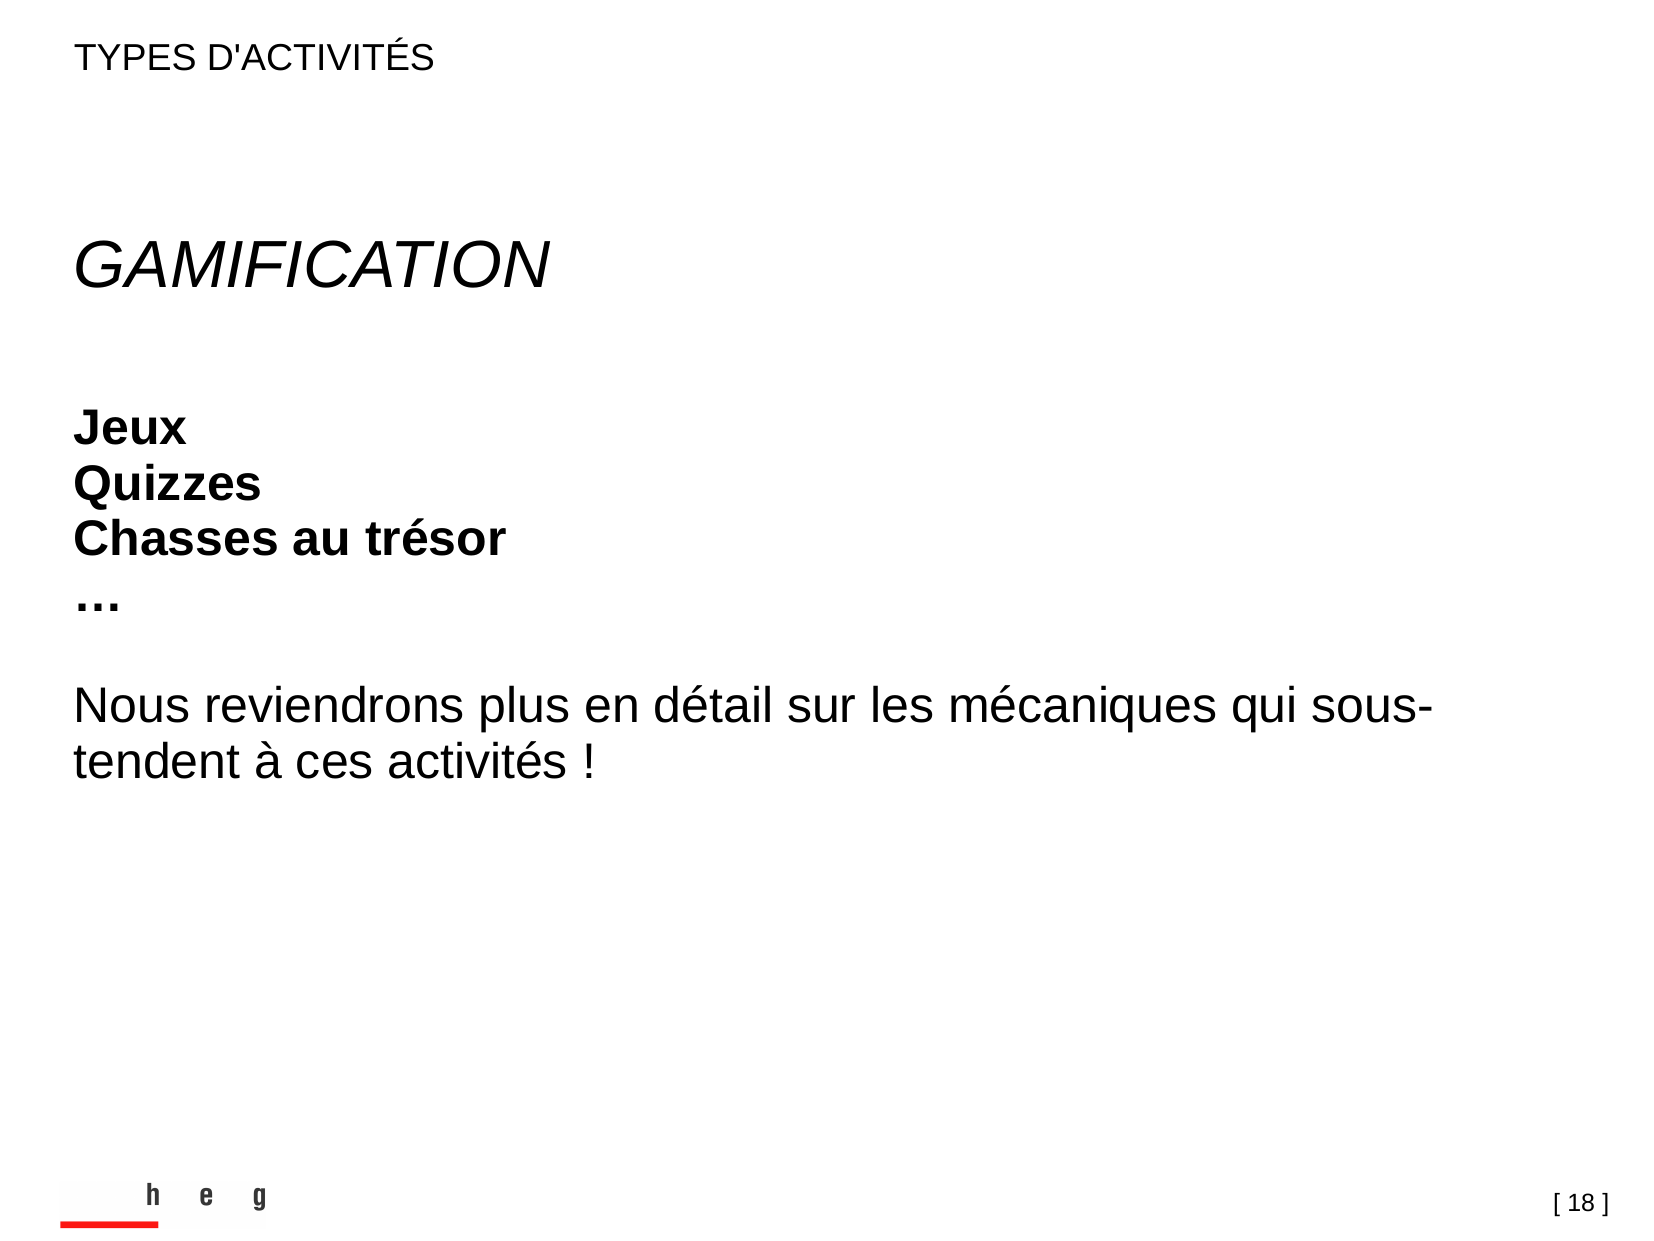

TYPES D'ACTIVITÉS
GAMIFICATION
Jeux
Quizzes
Chasses au trésor
…
Nous reviendrons plus en détail sur les mécaniques qui sous-tendent à ces activités !